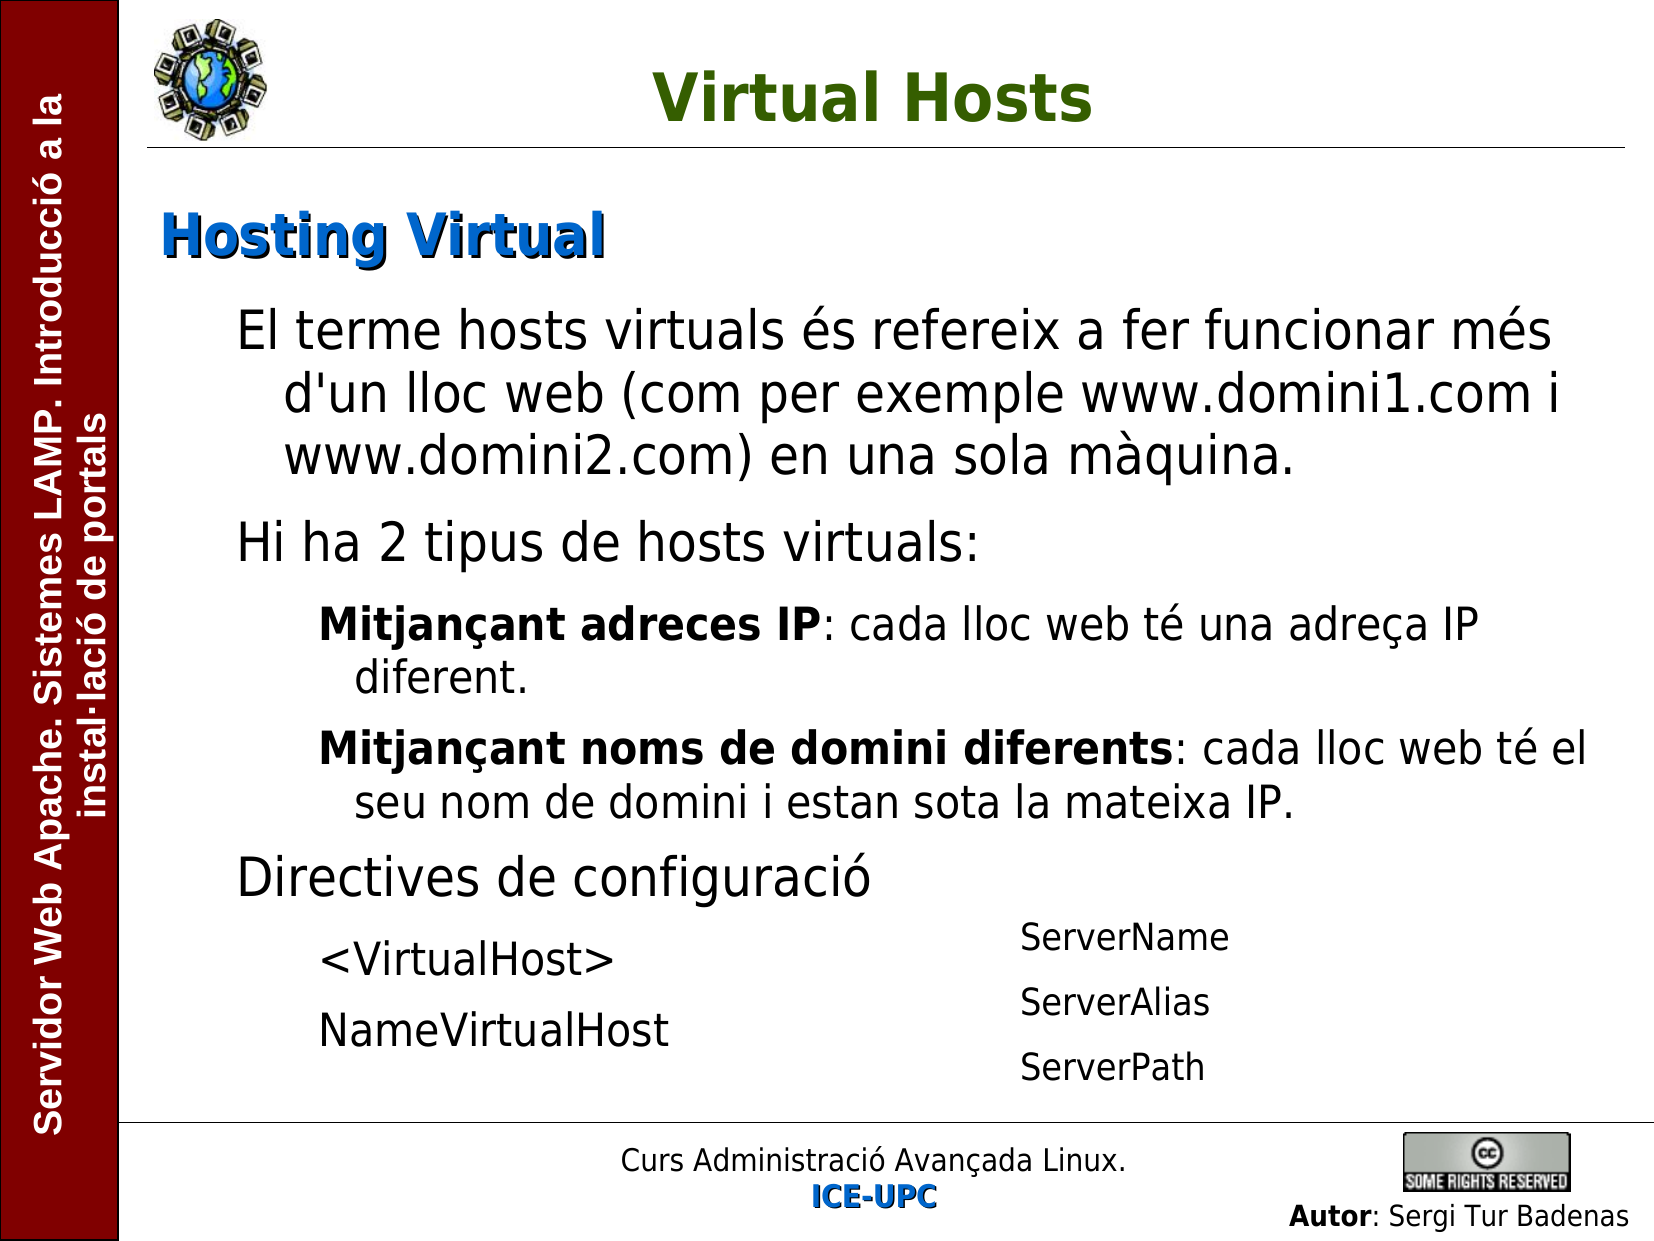

# Virtual Hosts
Hosting Virtual
El terme hosts virtuals és refereix a fer funcionar més d'un lloc web (com per exemple www.domini1.com i www.domini2.com) en una sola màquina.
Hi ha 2 tipus de hosts virtuals:
Mitjançant adreces IP: cada lloc web té una adreça IP diferent.
Mitjançant noms de domini diferents: cada lloc web té el seu nom de domini i estan sota la mateixa IP.
Directives de configuració
<VirtualHost>
NameVirtualHost
ServerName
ServerAlias
ServerPath